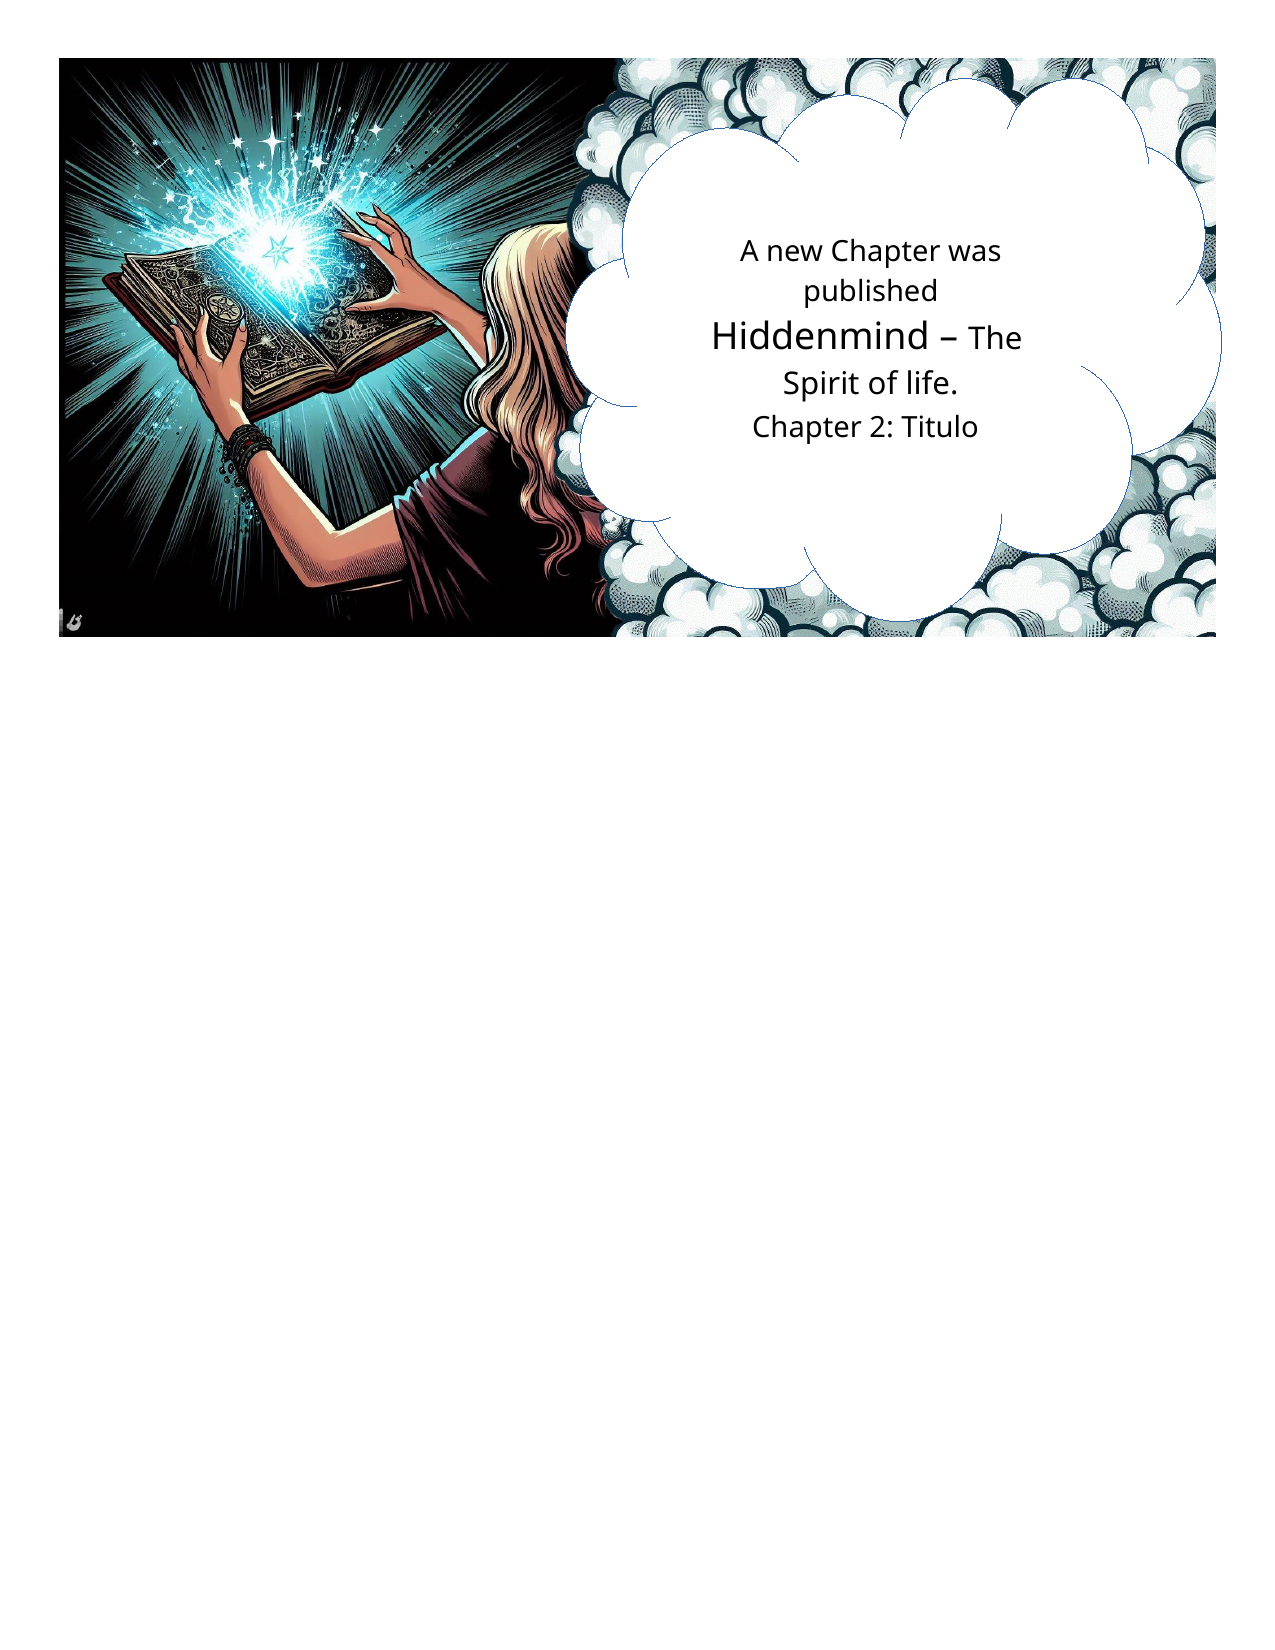

A new Chapter was published
Hiddenmind – The Spirit of life.
Chapter 2: Titulo